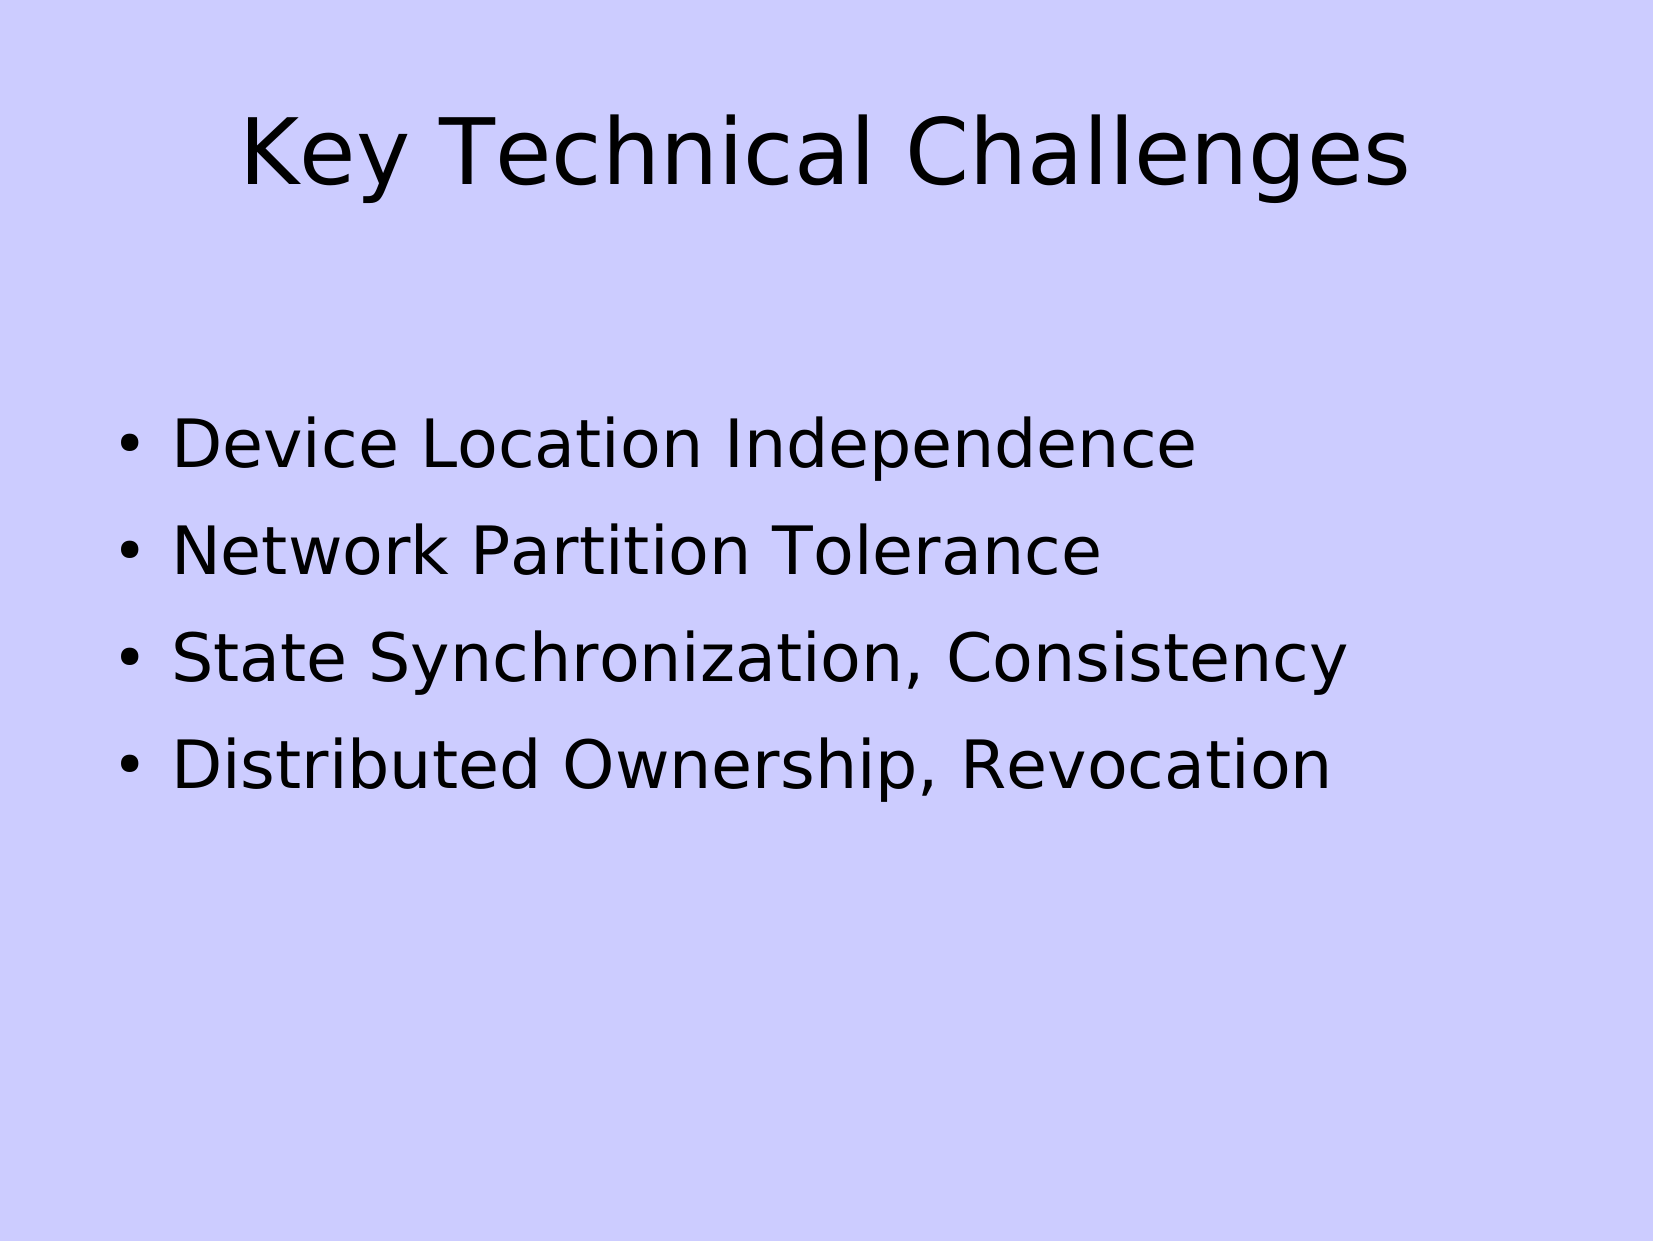

# Key Technical Challenges
Device Location Independence
Network Partition Tolerance
State Synchronization, Consistency
Distributed Ownership, Revocation